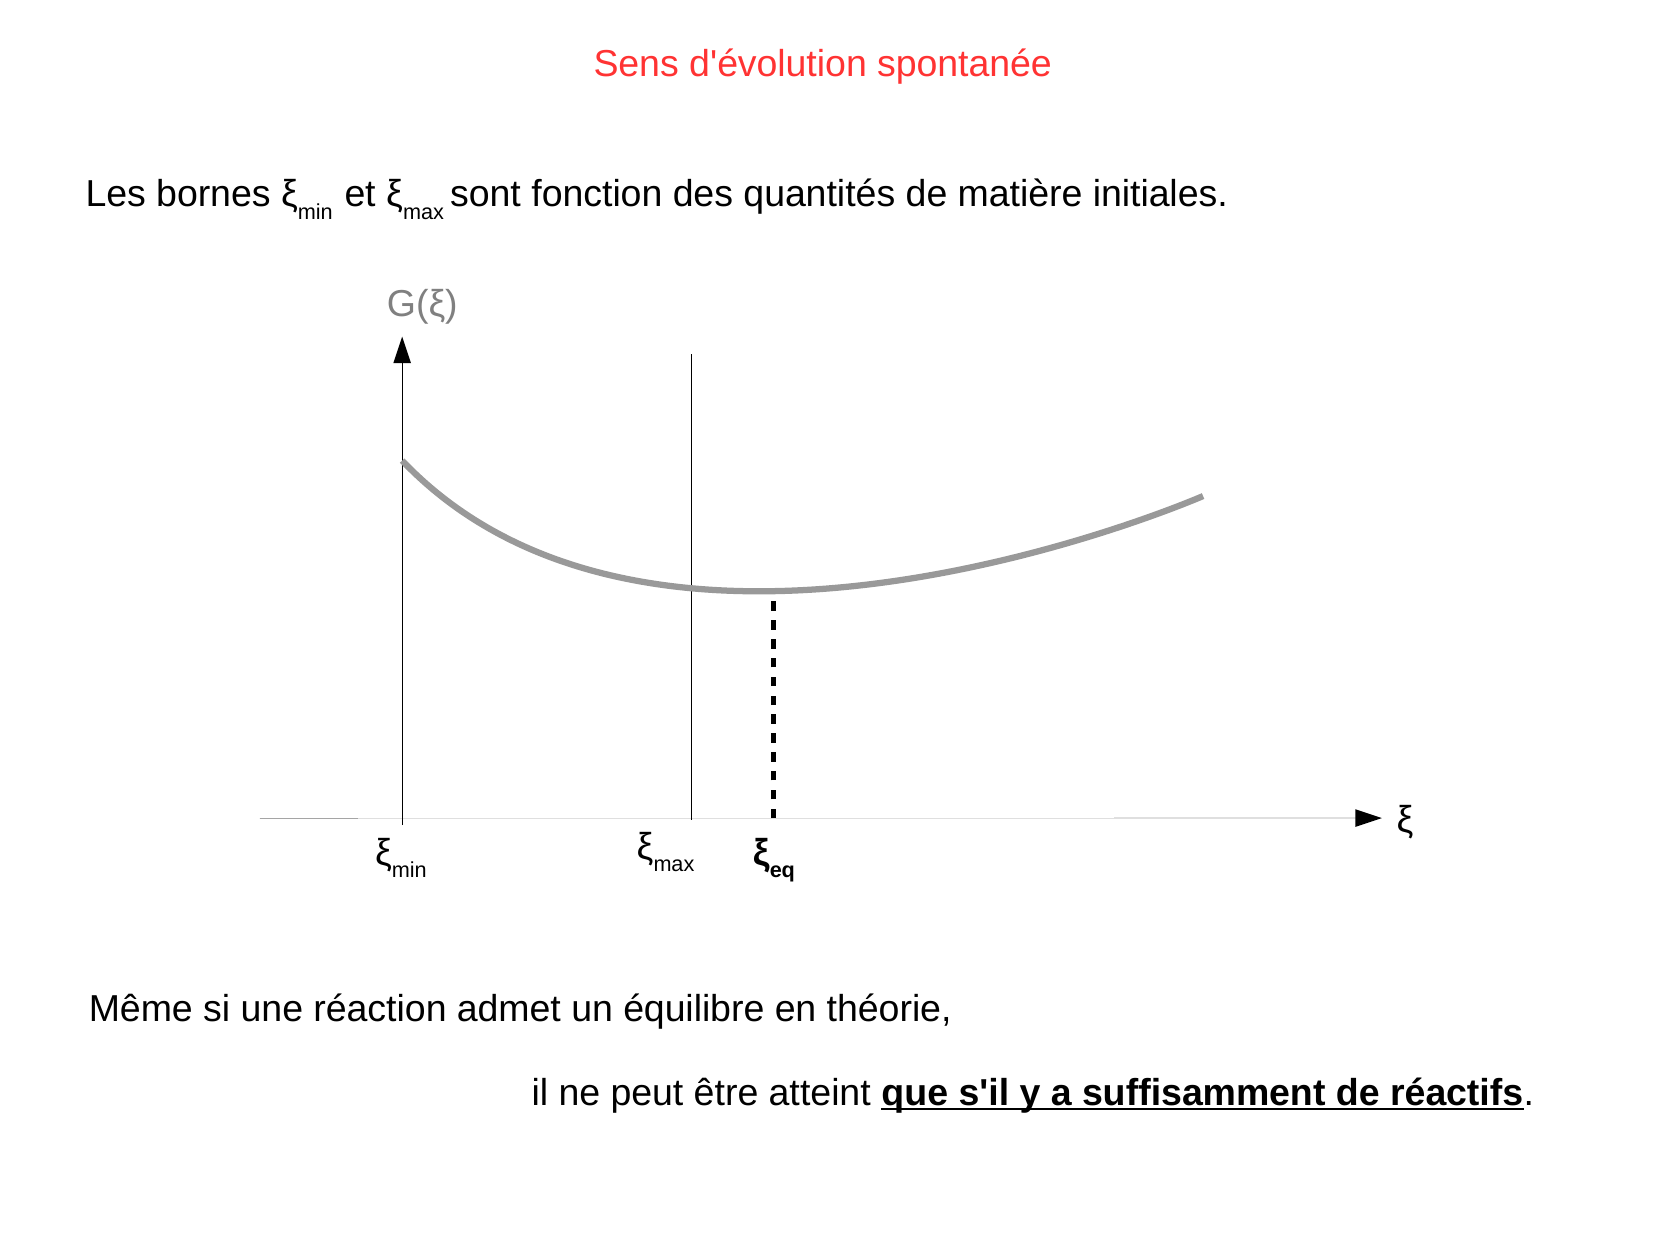

Sens d'évolution spontanée
Les bornes ξmin et ξmax sont fonction des quantités de matière initiales.
G(ξ)
ξ
ξmax
ξmin
ξeq
Même si une réaction admet un équilibre en théorie,
						il ne peut être atteint que s'il y a suffisamment de réactifs.